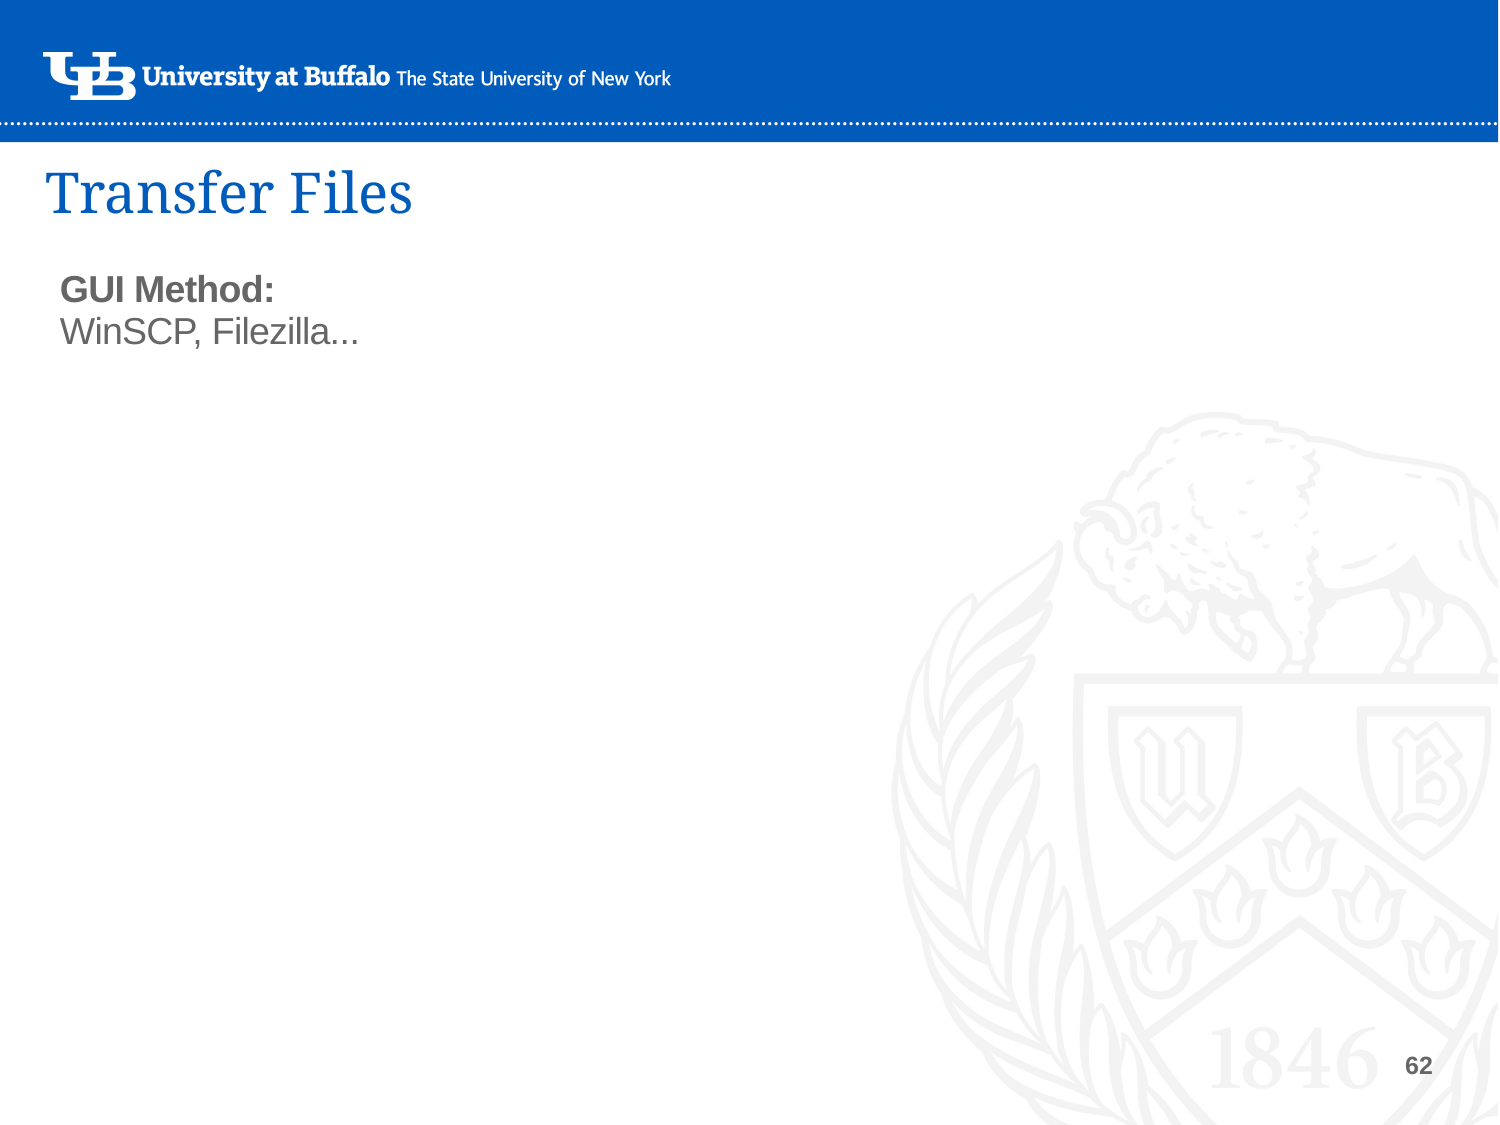

# Transfer Files
GUI Method:
WinSCP, Filezilla...